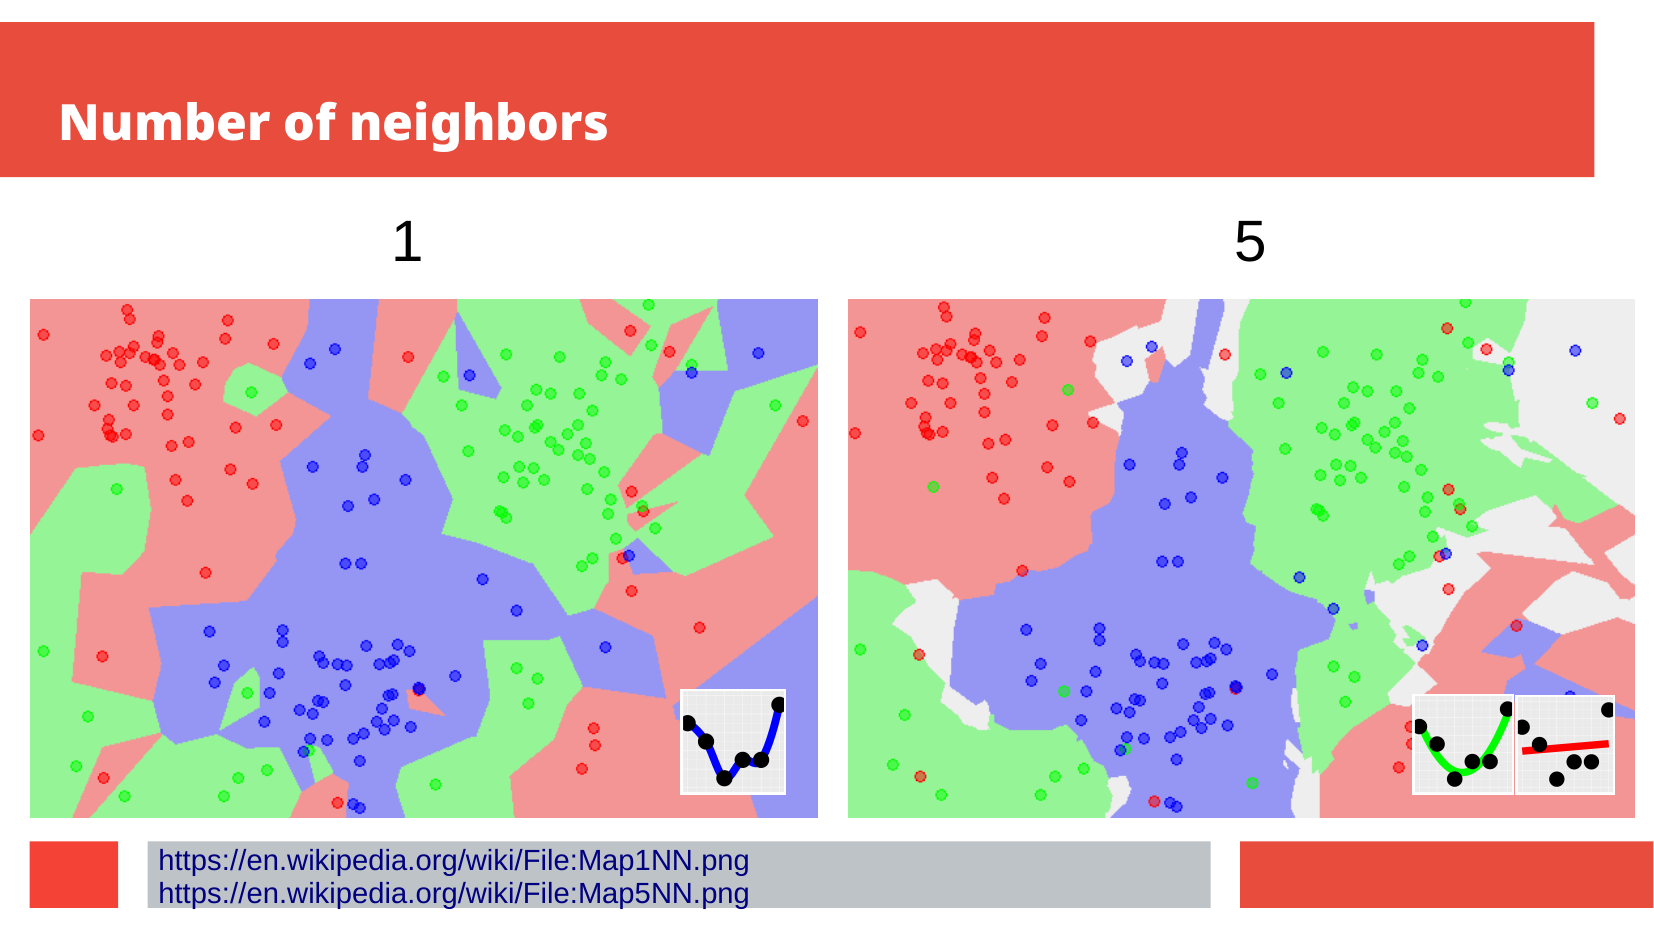

# Number of neighbors
1 5
https://en.wikipedia.org/wiki/File:Map1NN.png
https://en.wikipedia.org/wiki/File:Map5NN.png